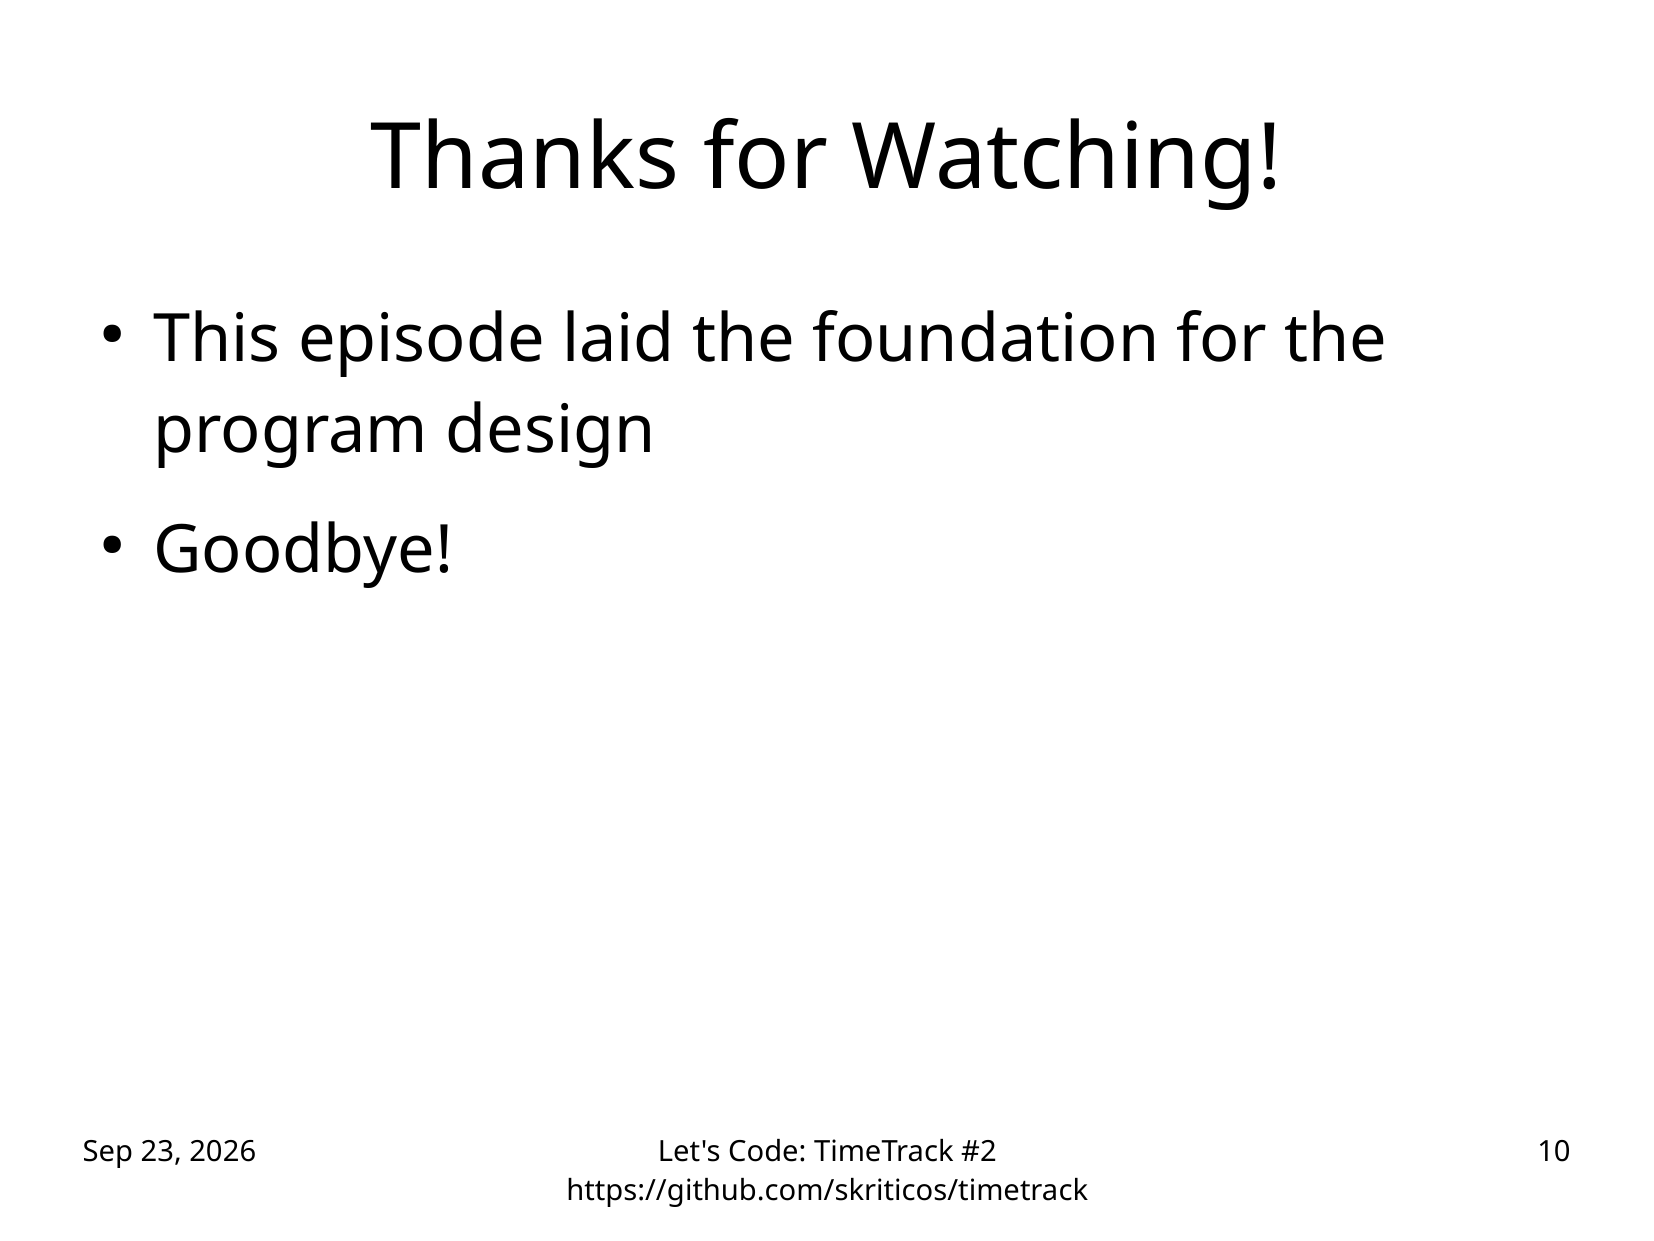

# Thanks for Watching!
This episode laid the foundation for the program design
Goodbye!
Let's Code: TimeTrack #1\n https://github.com/skriticos/timetrack
10